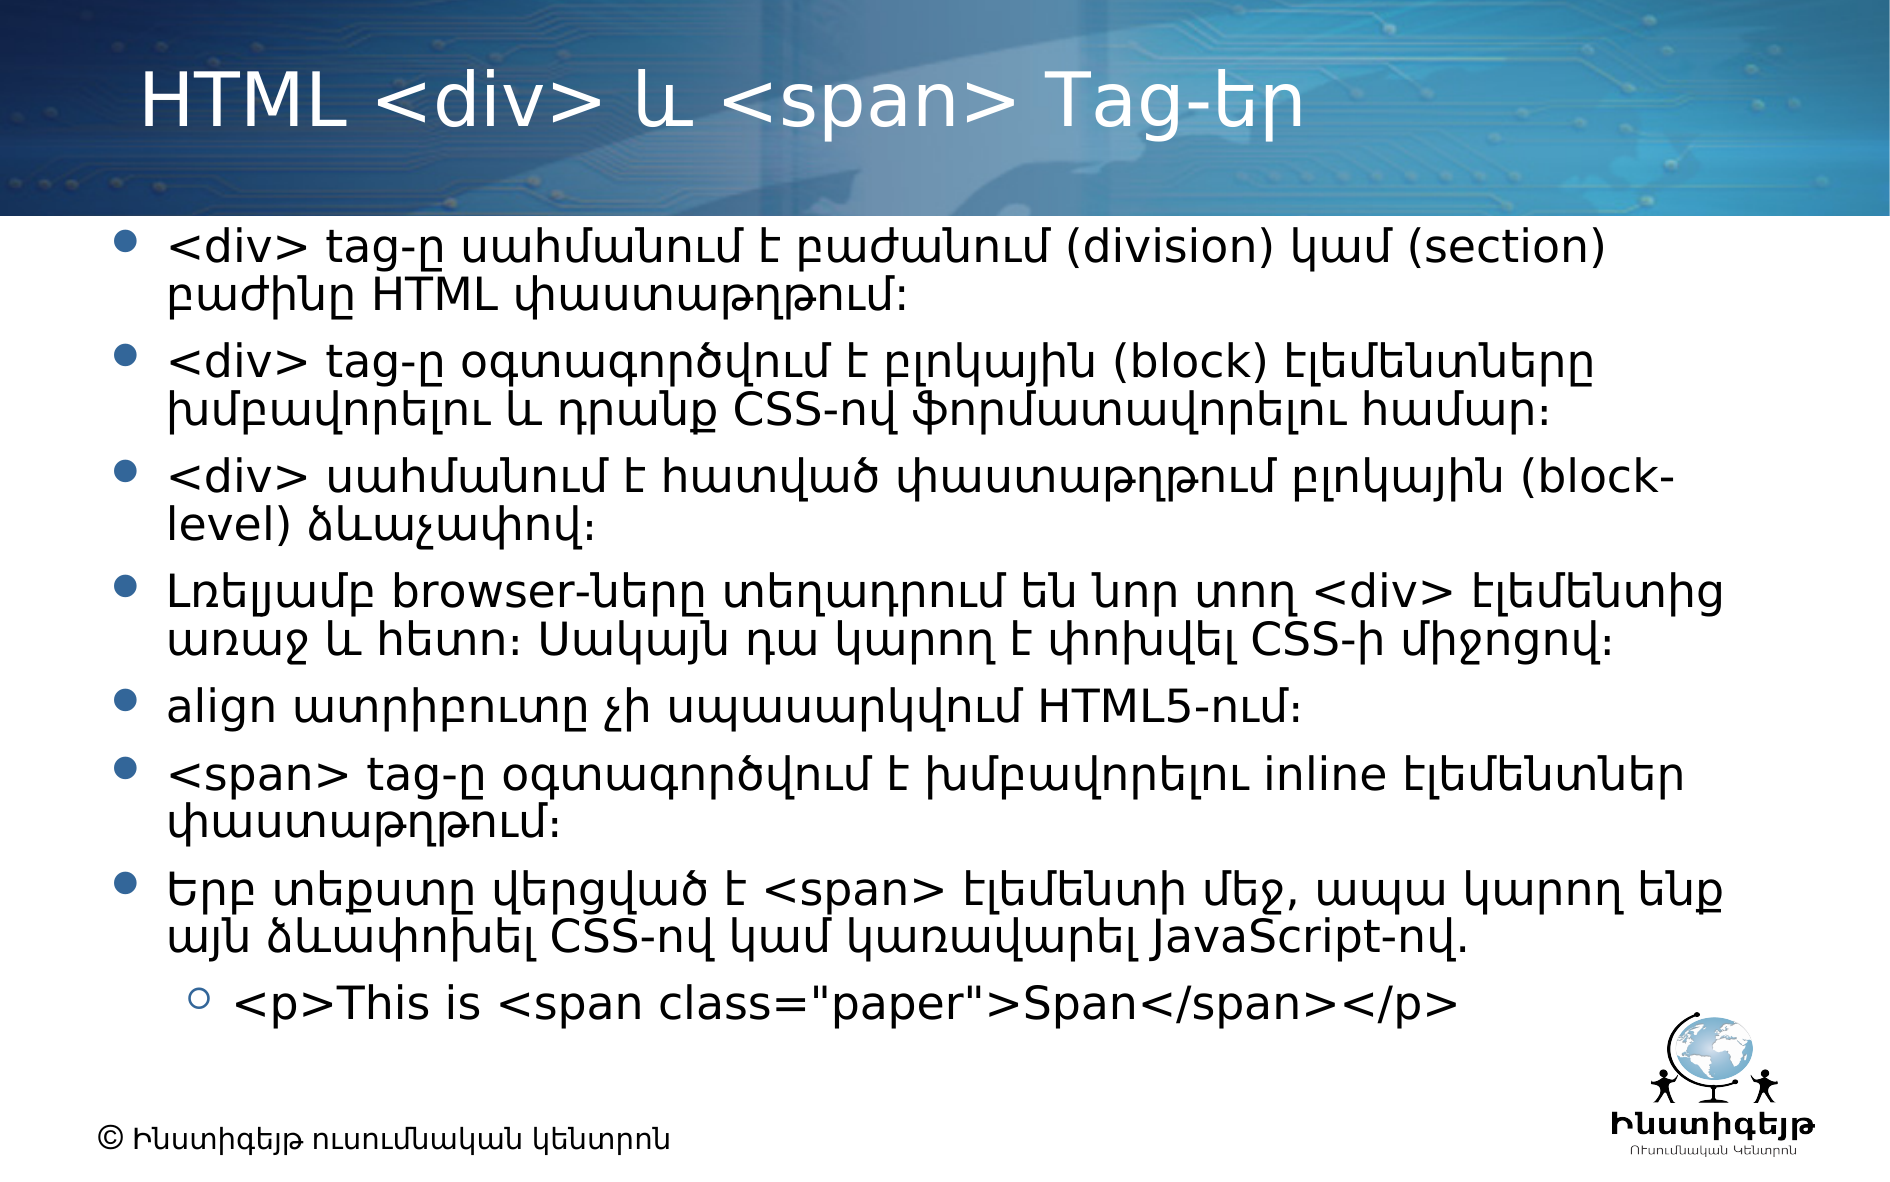

HTML <div> և <span> Tag-եր
# <div> tag-ը սահմանում է բաժանում (division) կամ (section) բաժինը HTML փաստաթղթում:
<div> tag-ը օգտագործվում է բլոկային (block) էլեմենտները խմբավորելու և դրանք CSS-ով ֆորմատավորելու համար։
<div> սահմանում է հատված փաստաթղթում բլոկային (block-level) ձևաչափով։
Լռելյամբ browser-ները տեղադրում են նոր տող <div> էլեմենտից առաջ և հետո։ Սակայն դա կարող է փոխվել CSS-ի միջոցով։
align ատրիբուտը չի սպասարկվում HTML5-ում։
<span> tag-ը օգտագործվում է խմբավորելու inline էլեմենտներ փաստաթղթում։
Երբ տեքստը վերցված է <span> էլեմենտի մեջ, ապա կարող ենք այն ձևափոխել CSS-ով կամ կառավարել JavaScript-ով․
<p>This is <span class="paper">Span</span></p>